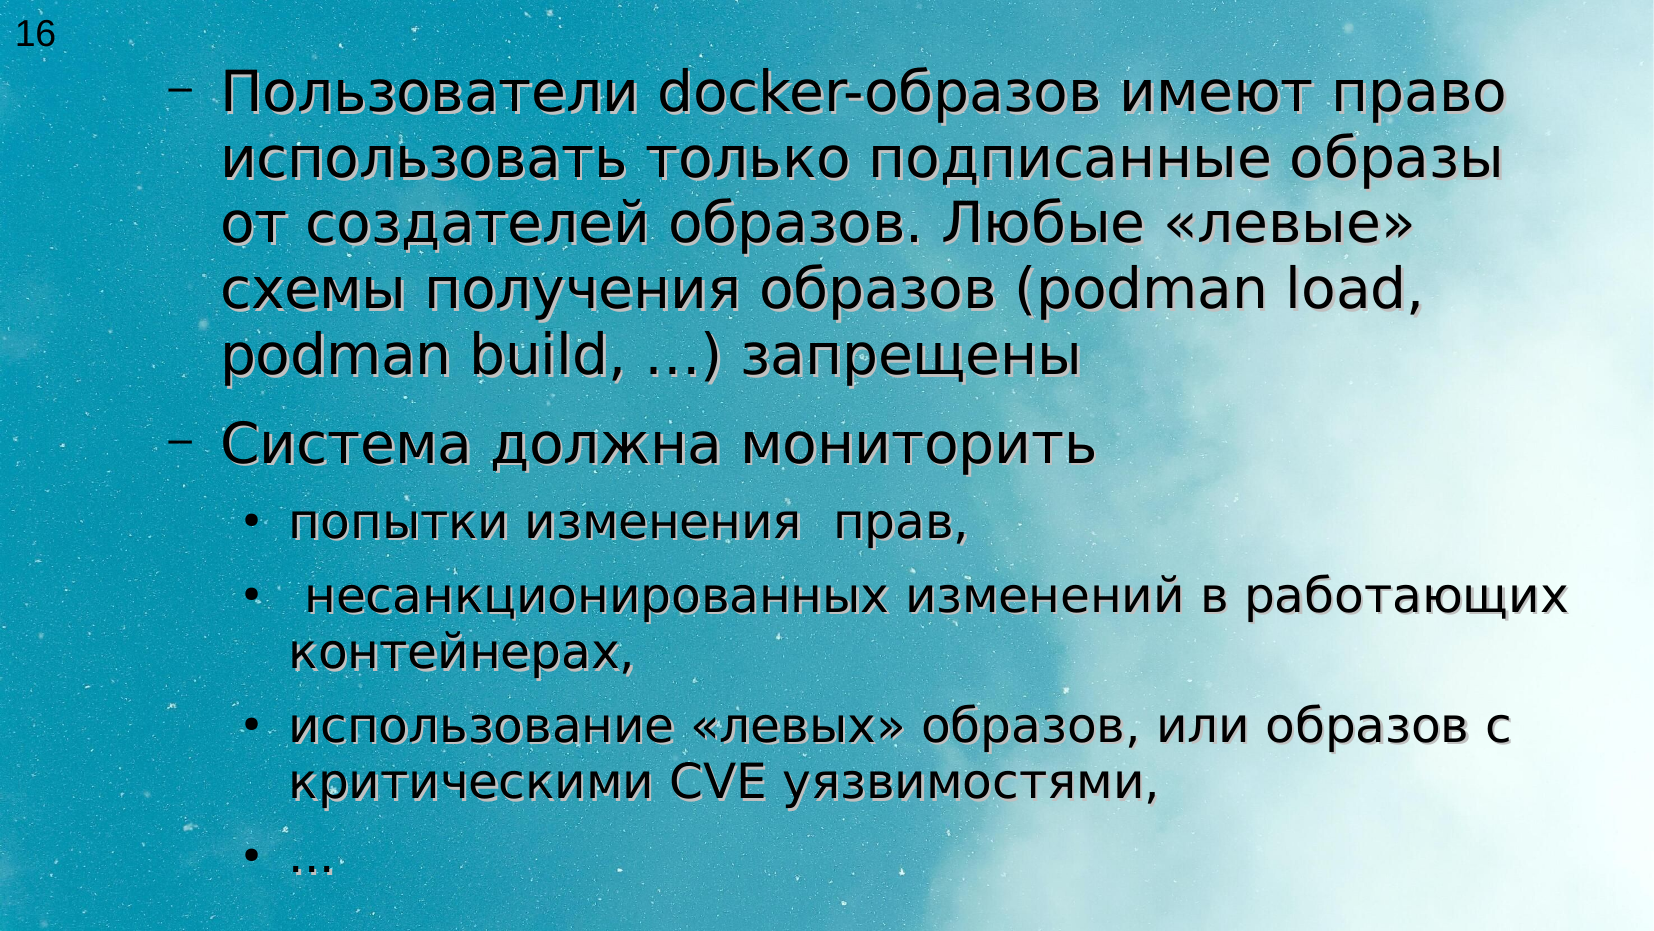

# Пользователи docker-образов имеют право использовать только подписанные образы от создателей образов. Любые «левые» схемы получения образов (podman load, podman build, …) запрещены
Система должна мониторить
попытки изменения прав,
 несанкционированных изменений в работающих контейнерах,
использование «левых» образов, или образов с критическими CVE уязвимостями,
...